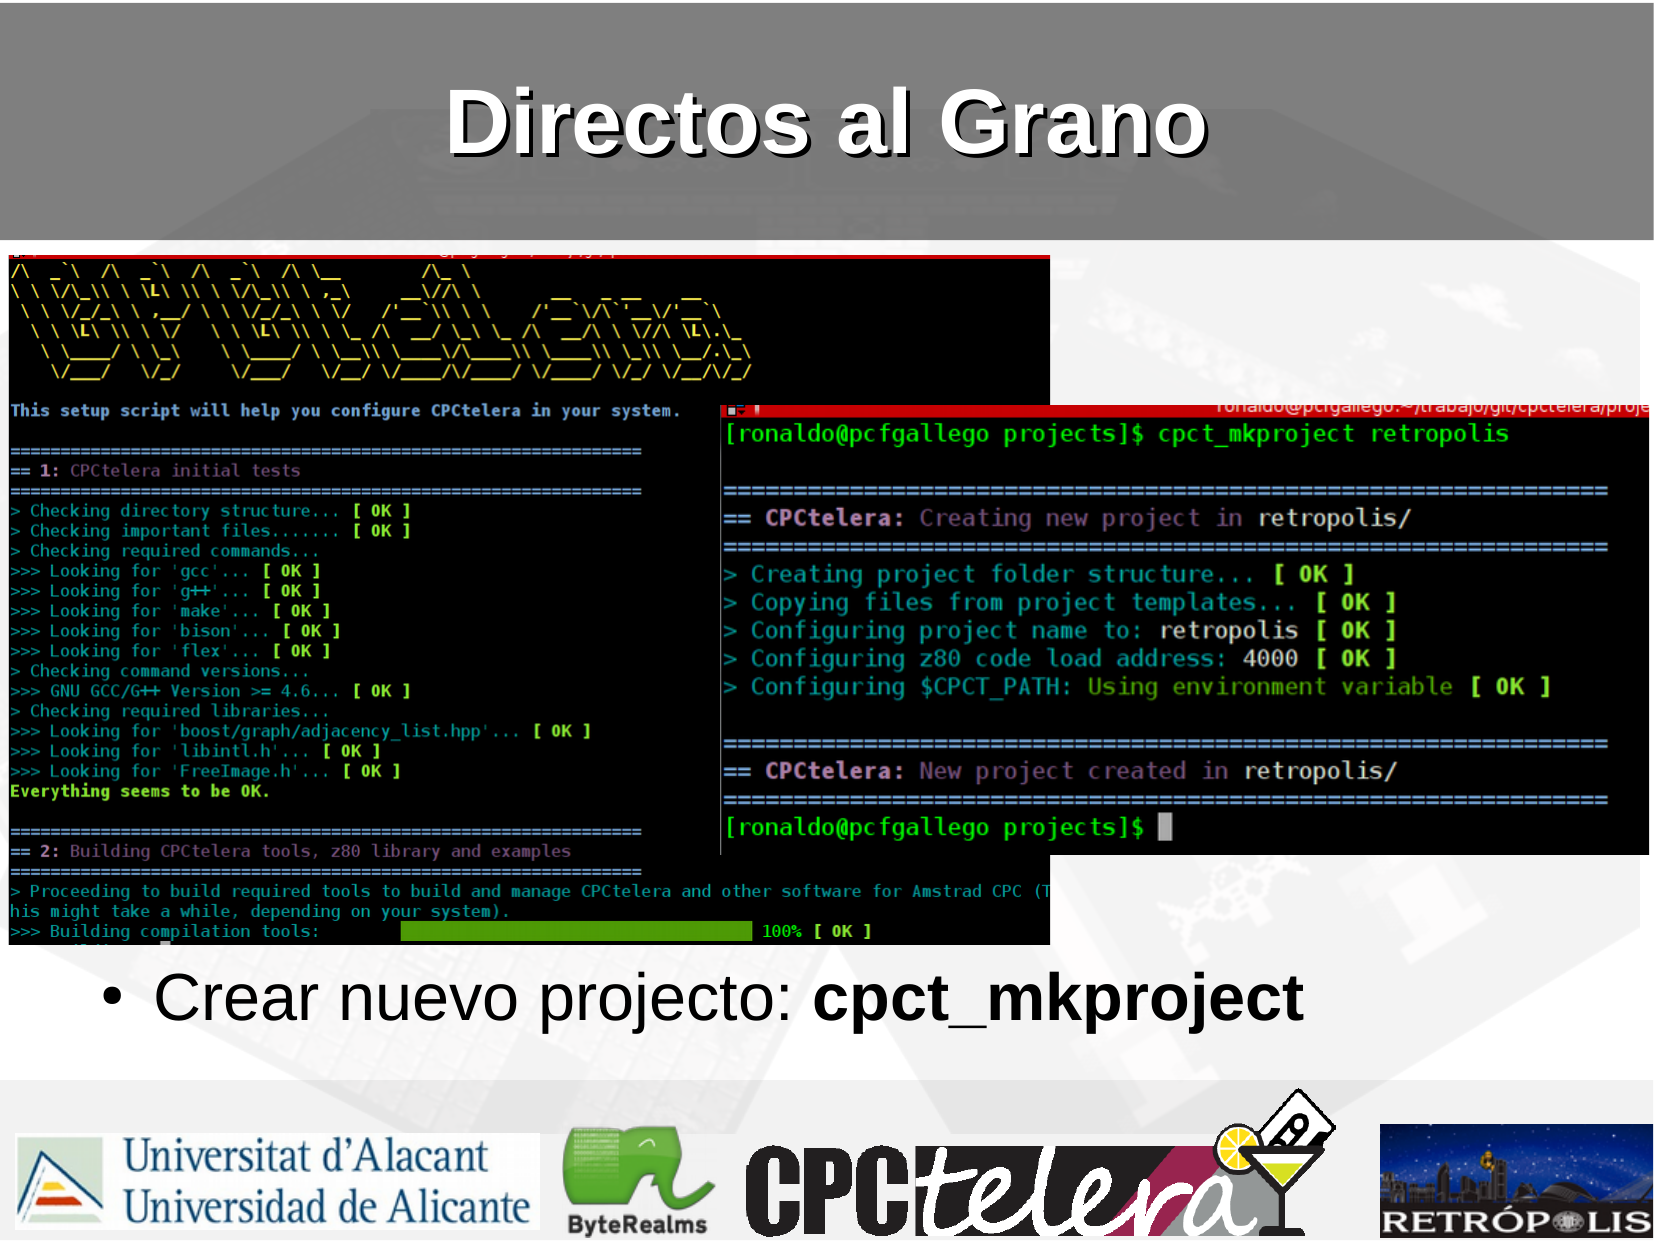

# Directos al Grano
Crear nuevo projecto: cpct_mkproject